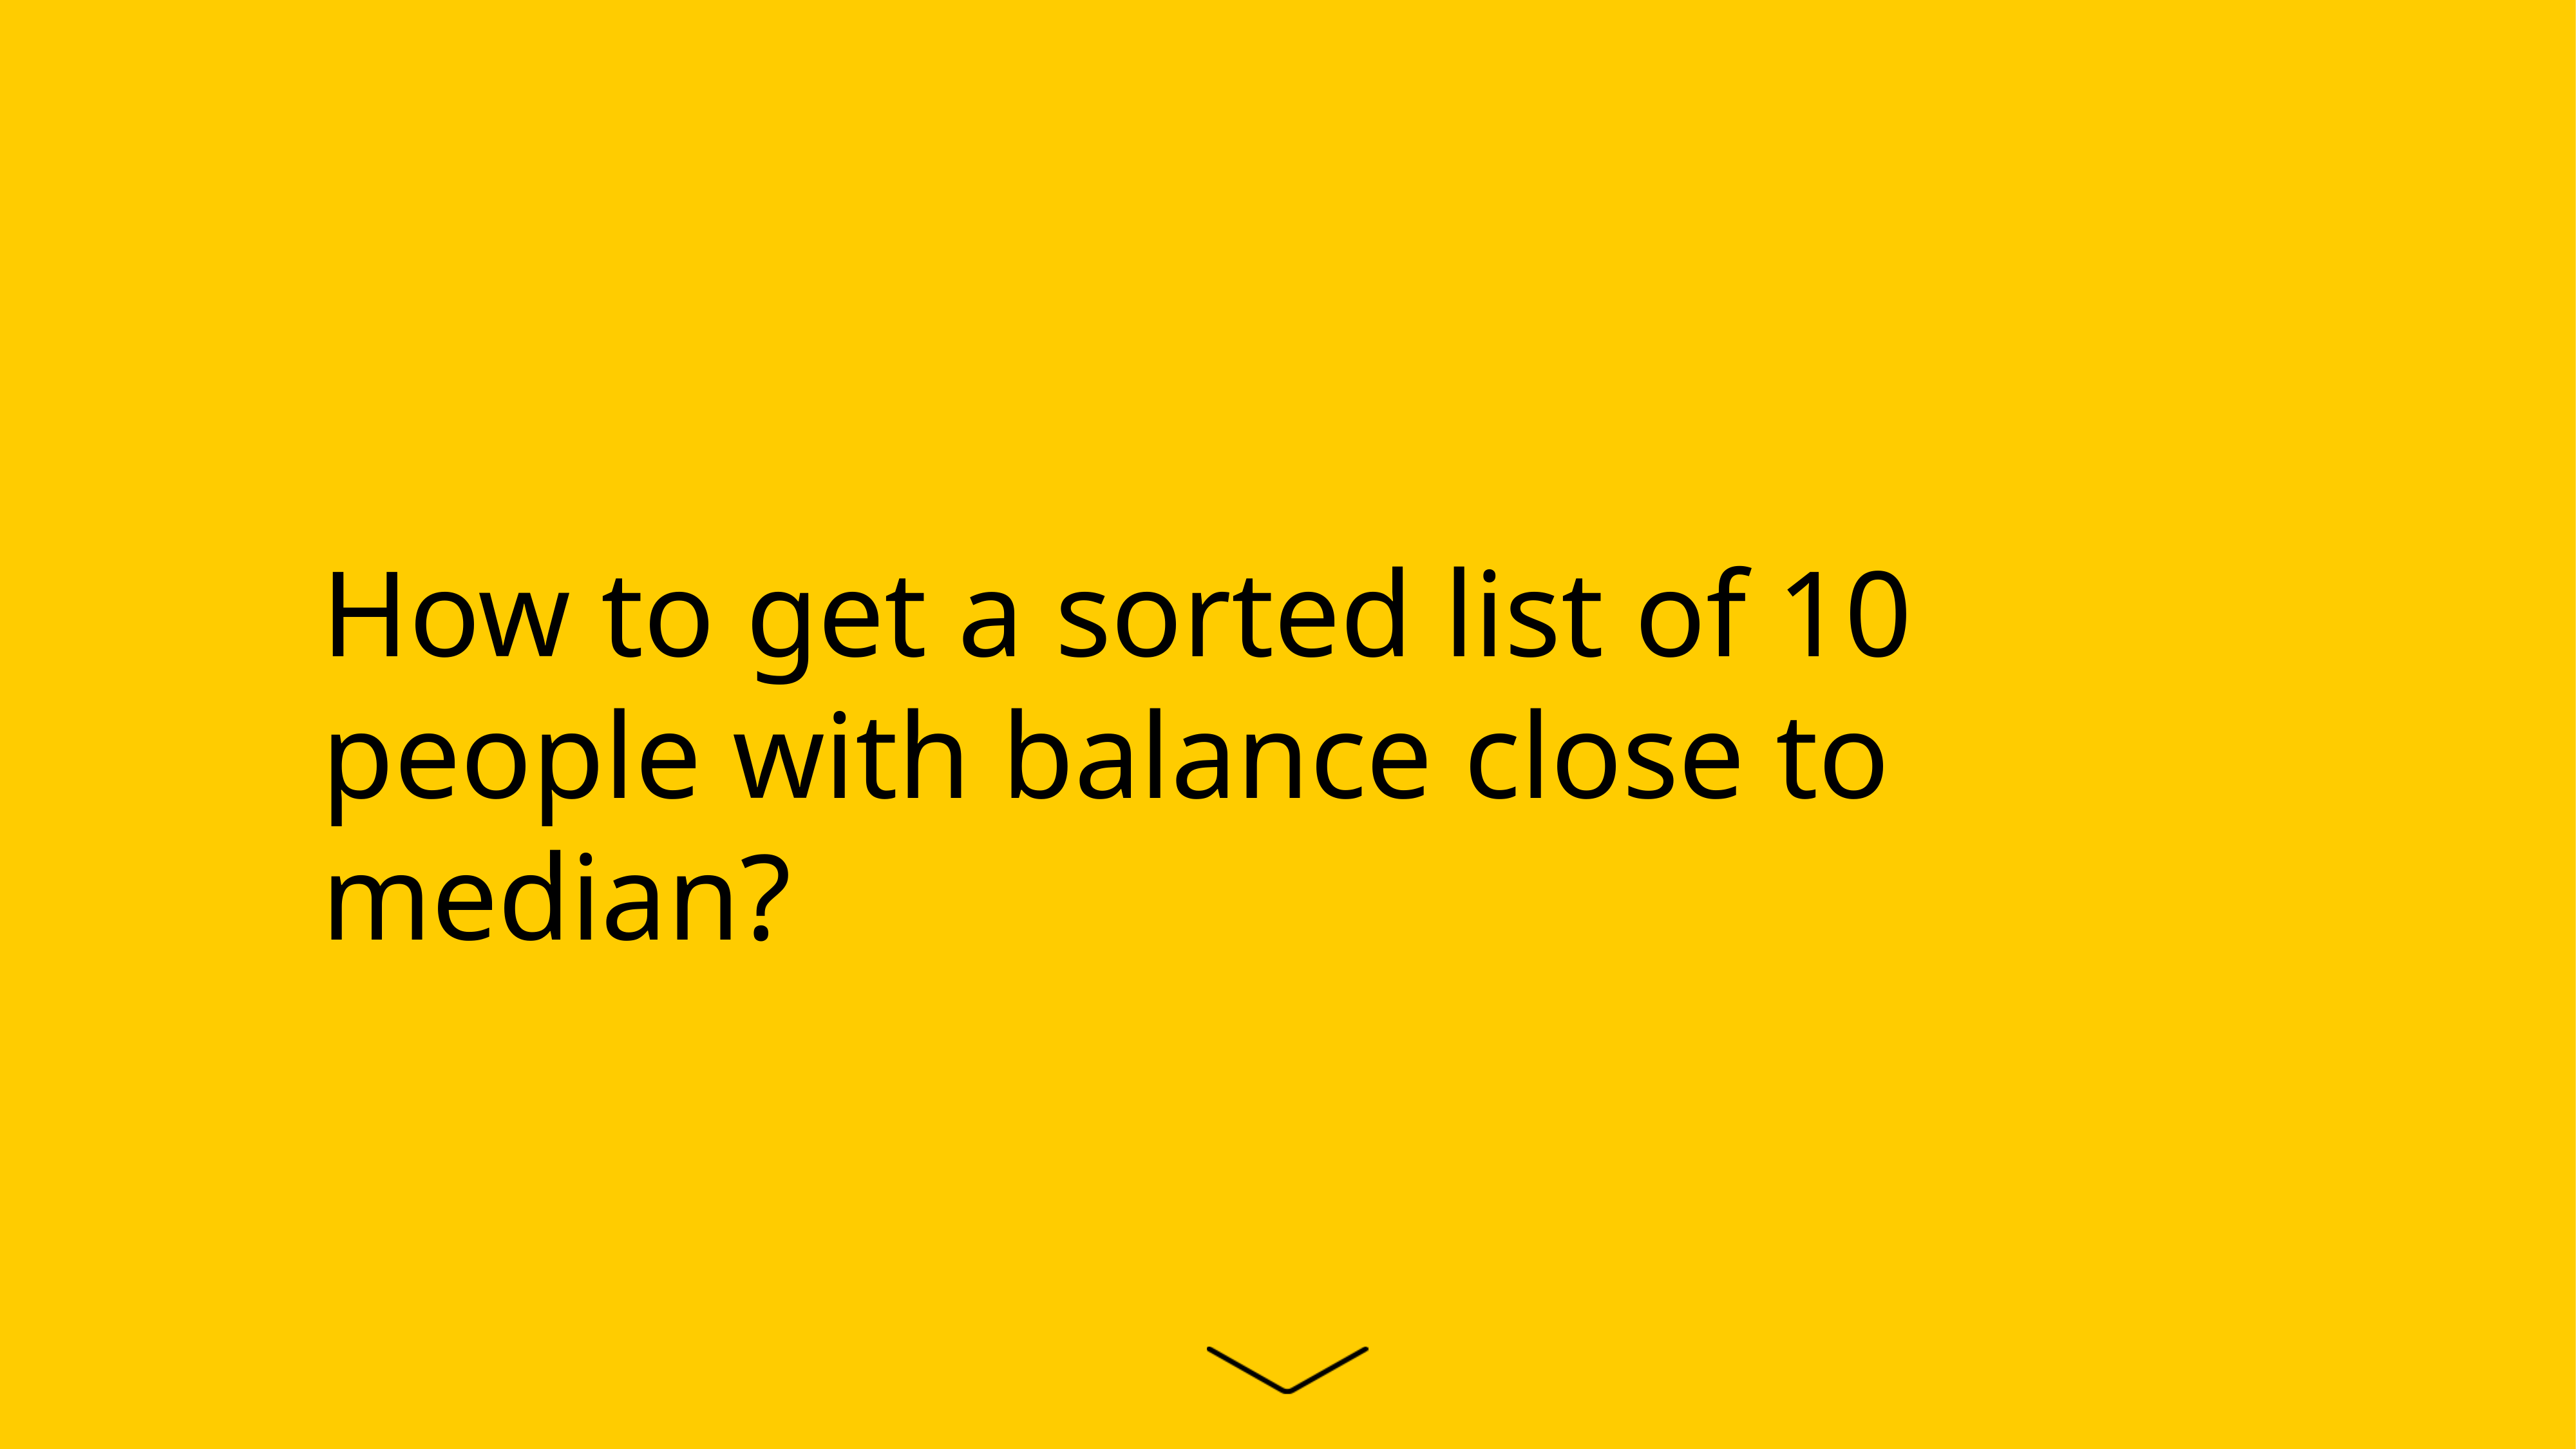

# How to get a sorted list of 10 people with balance close to median?